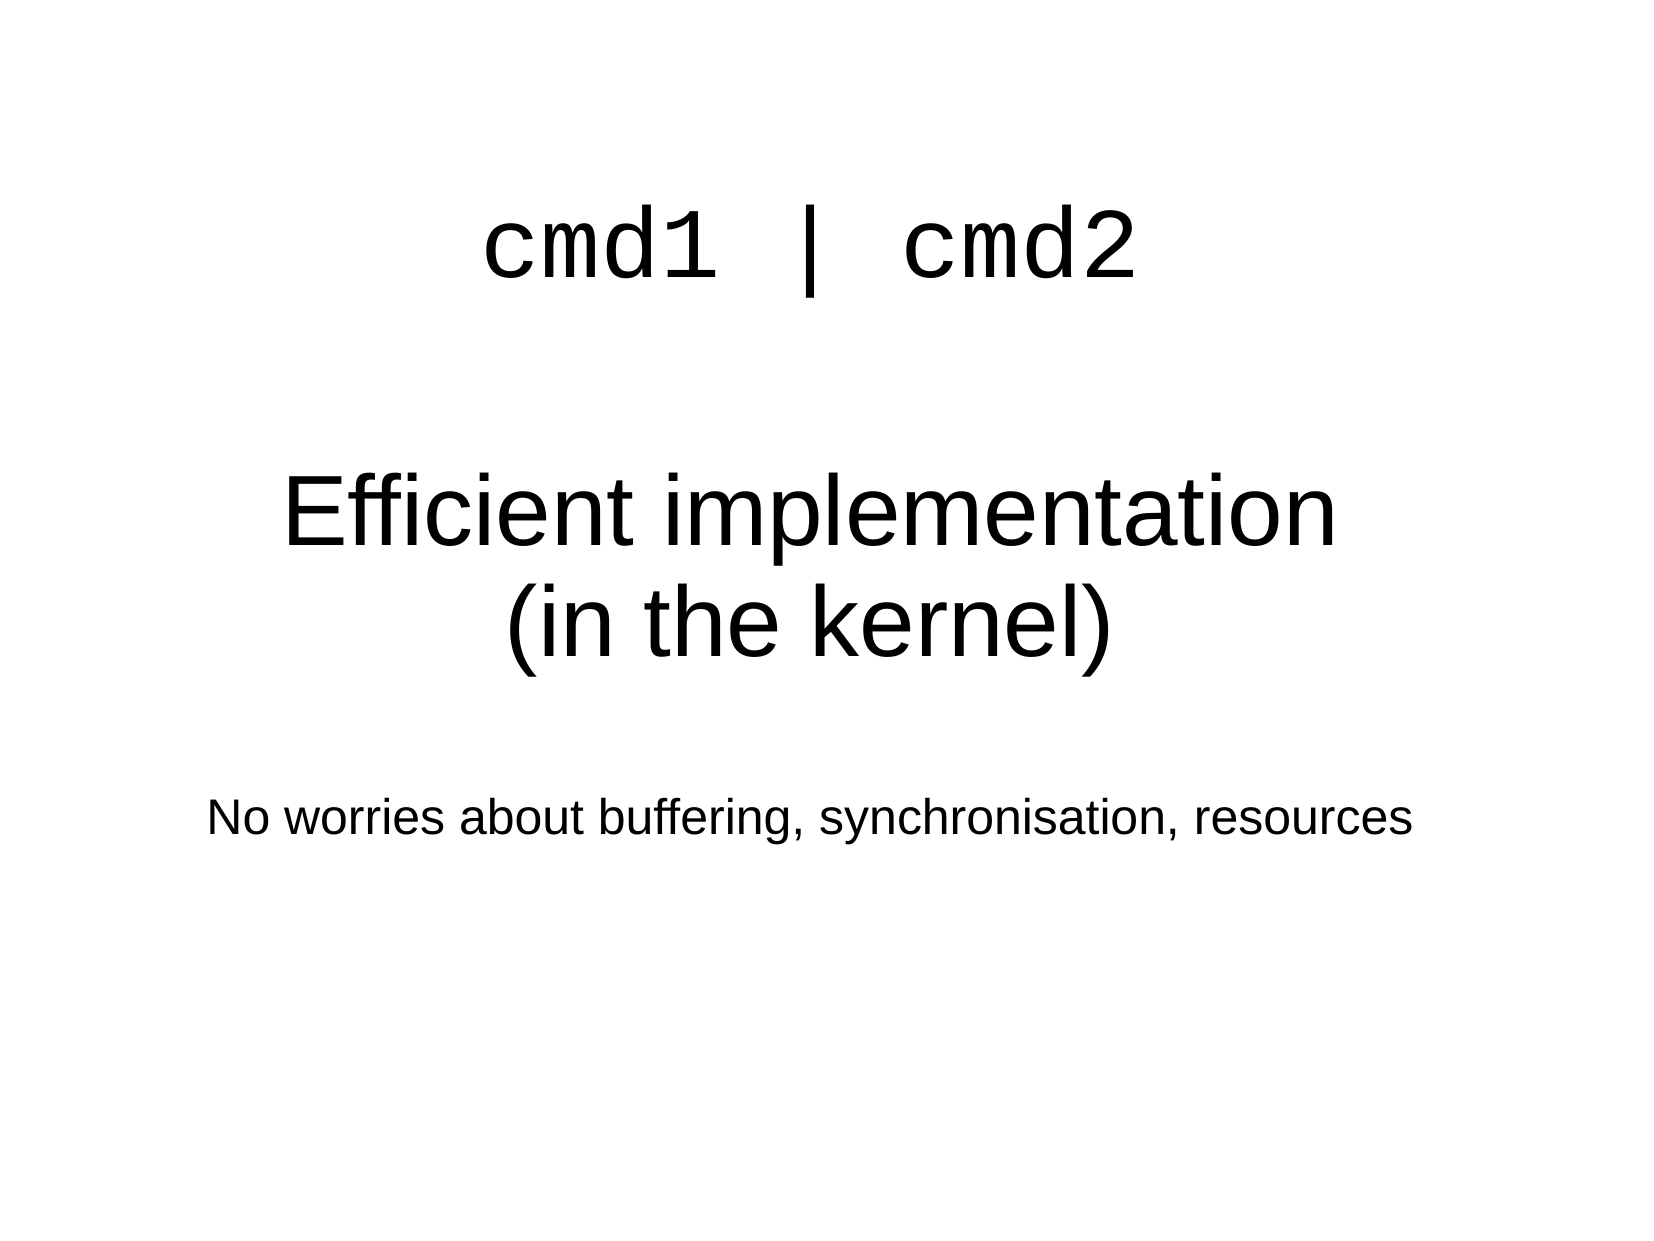

cmd1 | cmd2
Efficient implementation
(in the kernel)
No worries about buffering, synchronisation, resources